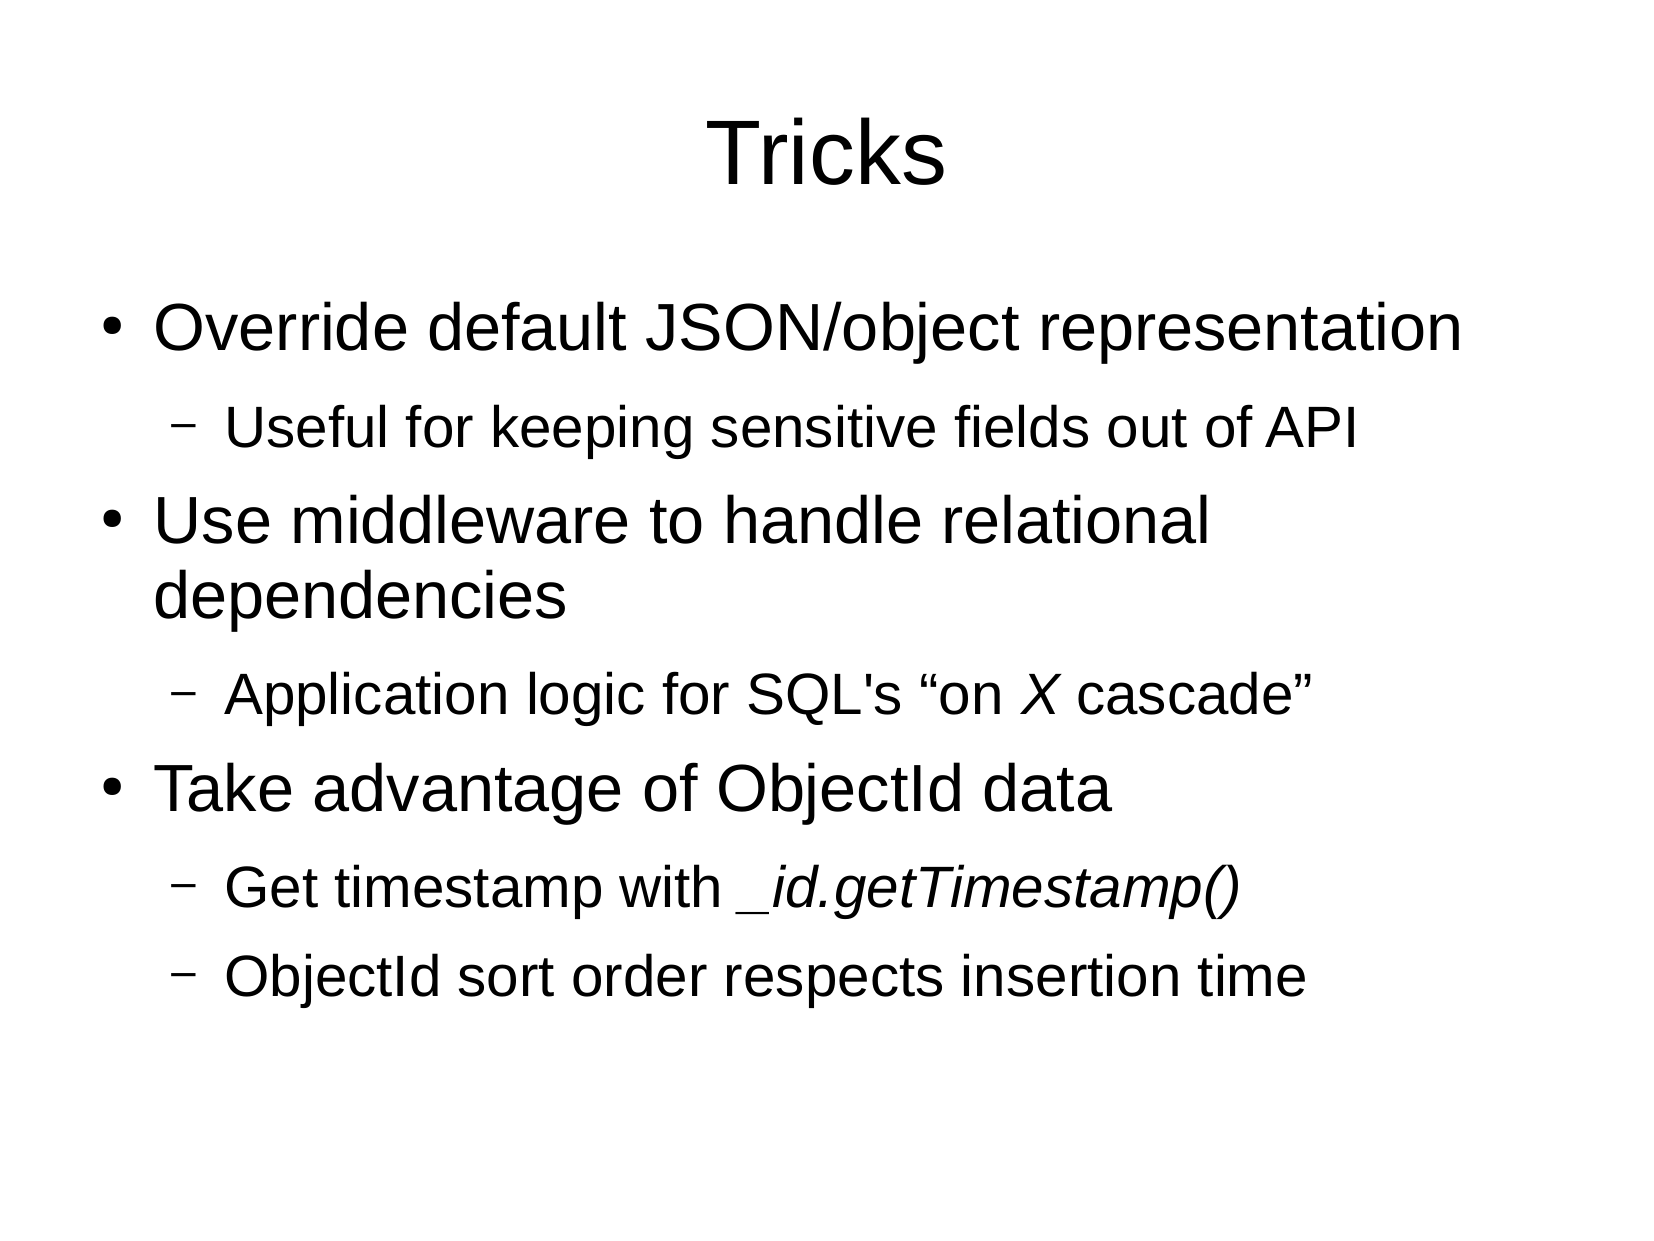

# Tricks
Override default JSON/object representation
Useful for keeping sensitive fields out of API
Use middleware to handle relational dependencies
Application logic for SQL's “on X cascade”
Take advantage of ObjectId data
Get timestamp with _id.getTimestamp()
ObjectId sort order respects insertion time